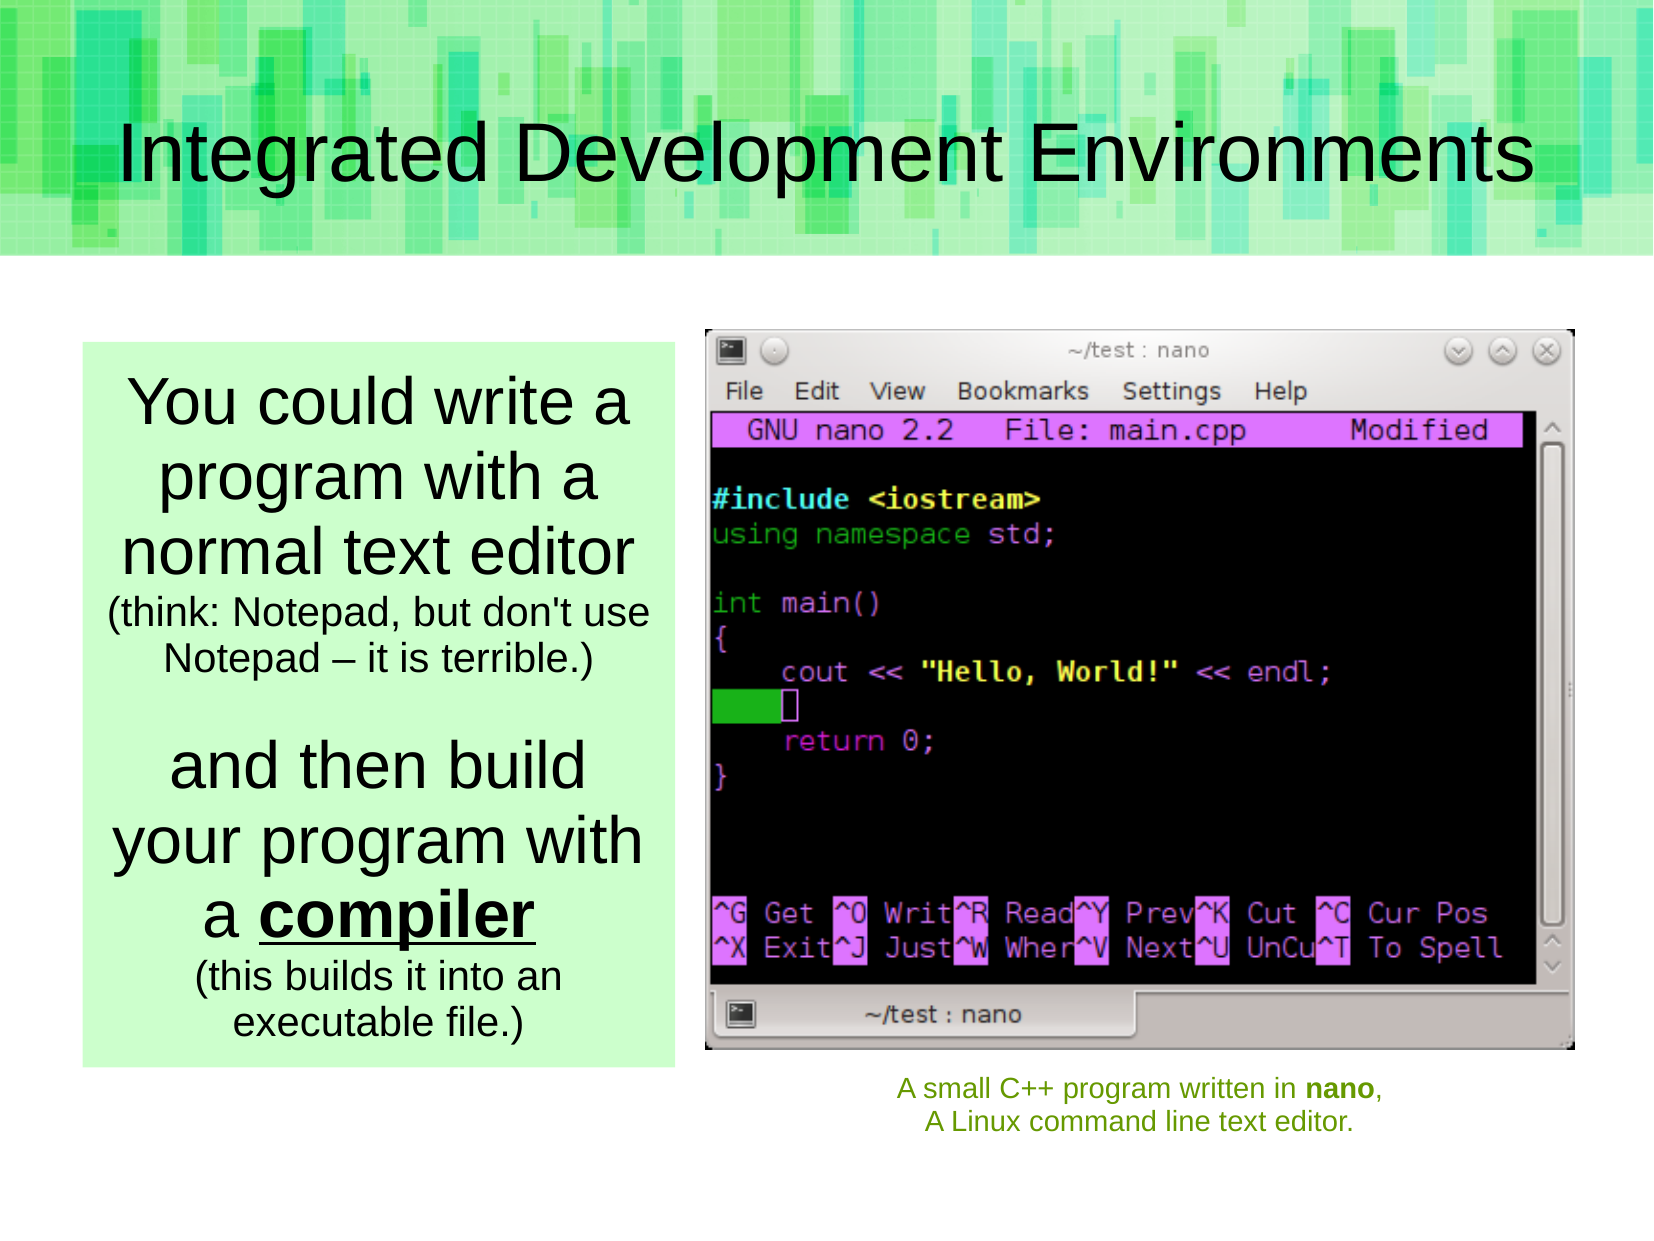

# Integrated Development Environments
You could write a program with a normal text editor (think: Notepad, but don't use Notepad – it is terrible.)
and then build your program with a compiler
(this builds it into an executable file.)
A small C++ program written in nano,
A Linux command line text editor.